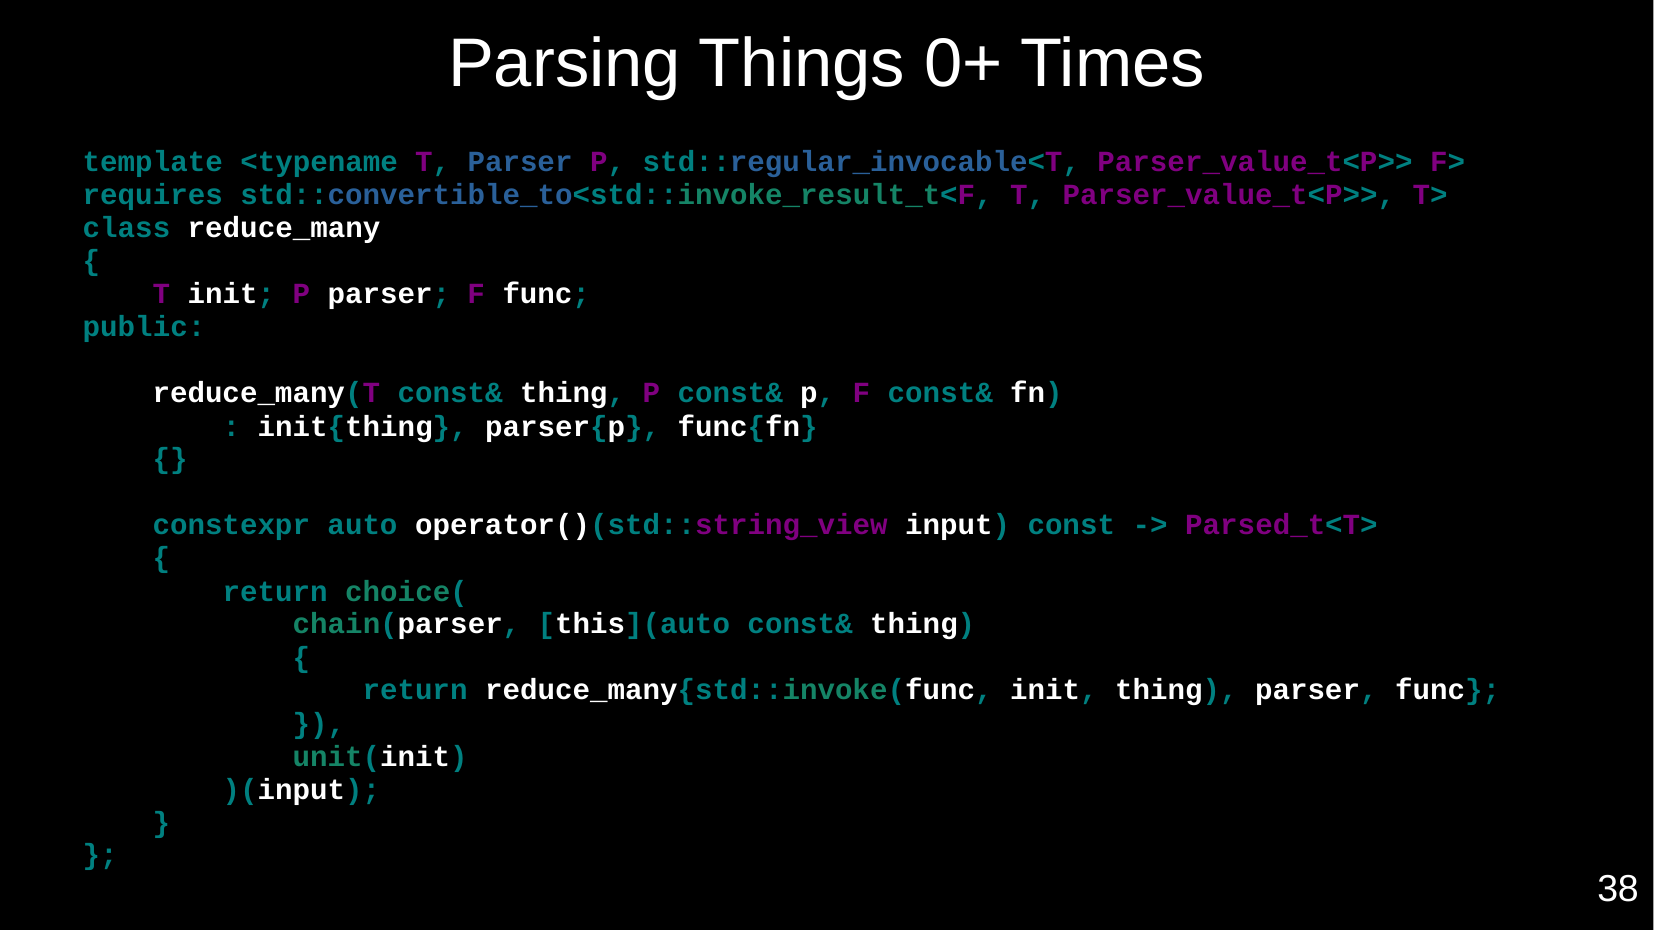

Parsing Things 0+ Times
# template <typename T, Parser P, std::regular_invocable<T, Parser_value_t<P>> F>
requires std::convertible_to<std::invoke_result_t<F, T, Parser_value_t<P>>, T>
class reduce_many
{
 T init; P parser; F func;
public:
 reduce_many(T const& thing, P const& p, F const& fn)
 : init{thing}, parser{p}, func{fn}
 {}
 constexpr auto operator()(std::string_view input) const -> Parsed_t<T>
 {
 return choice(
 chain(parser, [this](auto const& thing)
 {
 return reduce_many{std::invoke(func, init, thing), parser, func};
 }),
 unit(init)
 )(input);
 }
};